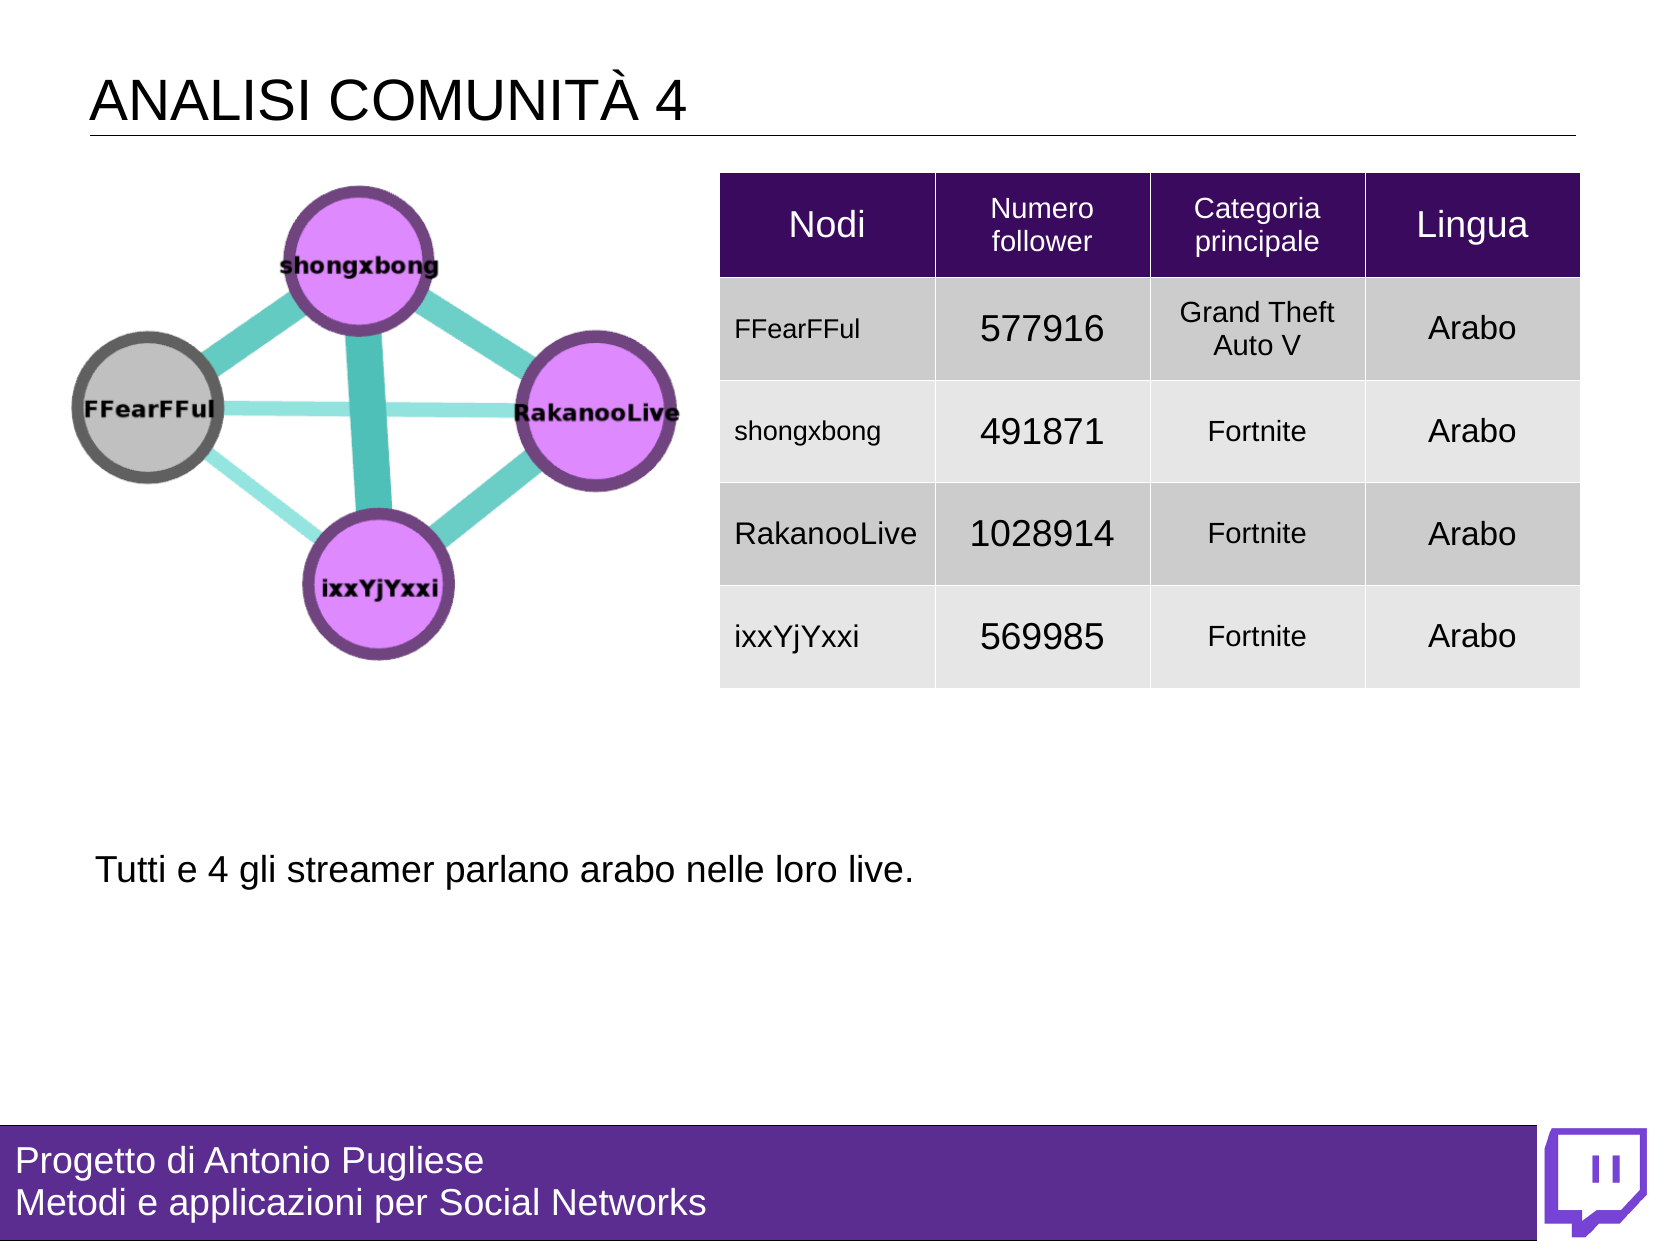

ANALISI COMUNITÀ 4
| Nodi | Numero follower | Categoria principale | Lingua |
| --- | --- | --- | --- |
| FFearFFul | 577916 | Grand Theft Auto V | Arabo |
| shongxbong | 491871 | Fortnite | Arabo |
| RakanooLive | 1028914 | Fortnite | Arabo |
| ixxYjYxxi | 569985 | Fortnite | Arabo |
Tutti e 4 gli streamer parlano arabo nelle loro live.
Progetto di Antonio Pugliese
Metodi e applicazioni per Social Networks